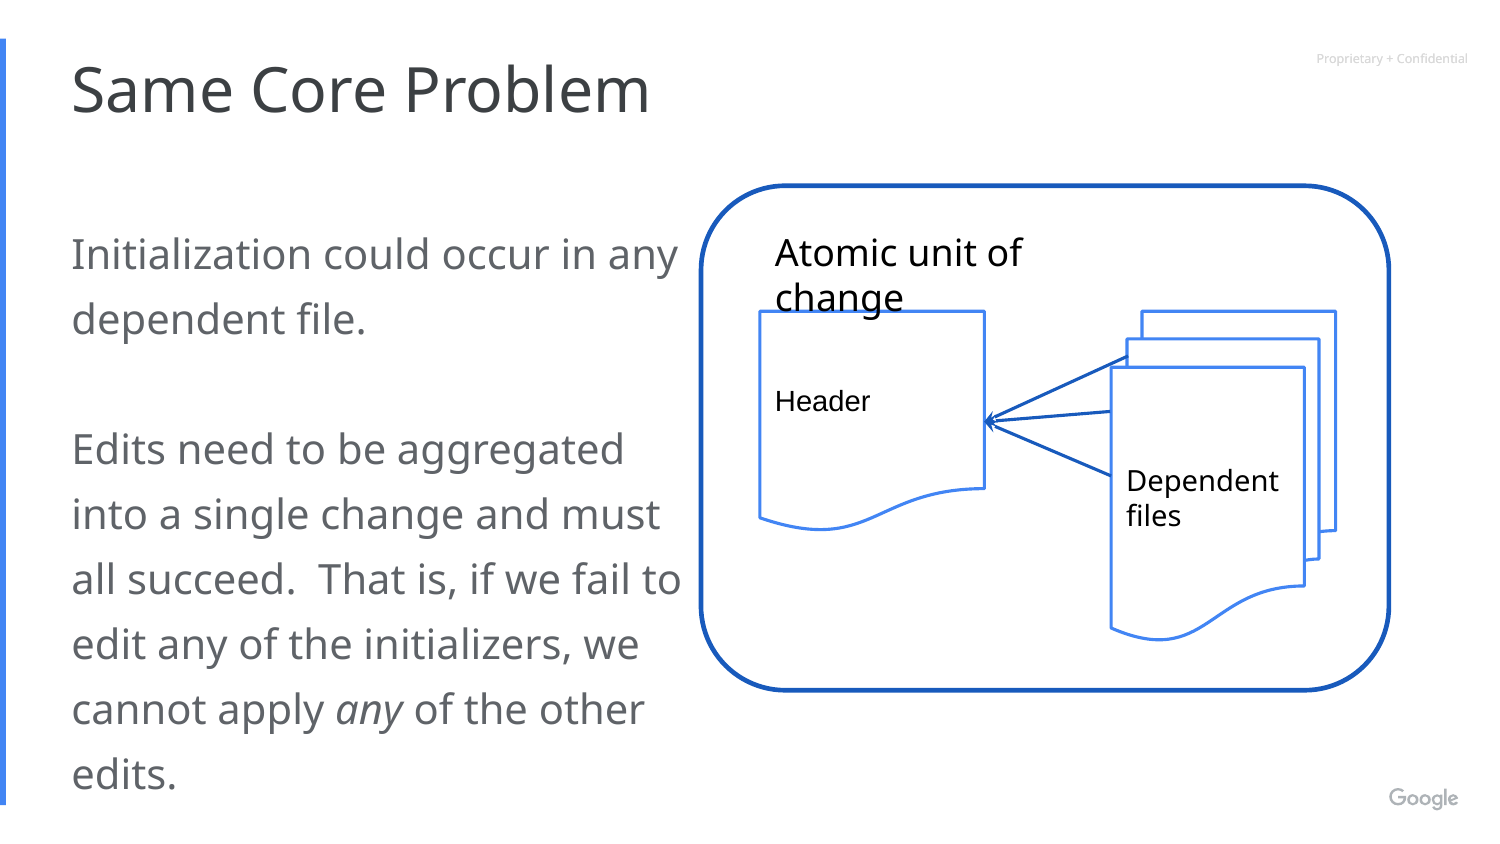

Same Core Problem
# Initialization could occur in any dependent file.
Edits need to be aggregated into a single change and must all succeed. That is, if we fail to edit any of the initializers, we cannot apply any of the other edits.
Atomic unit of change
Header
Dependent files